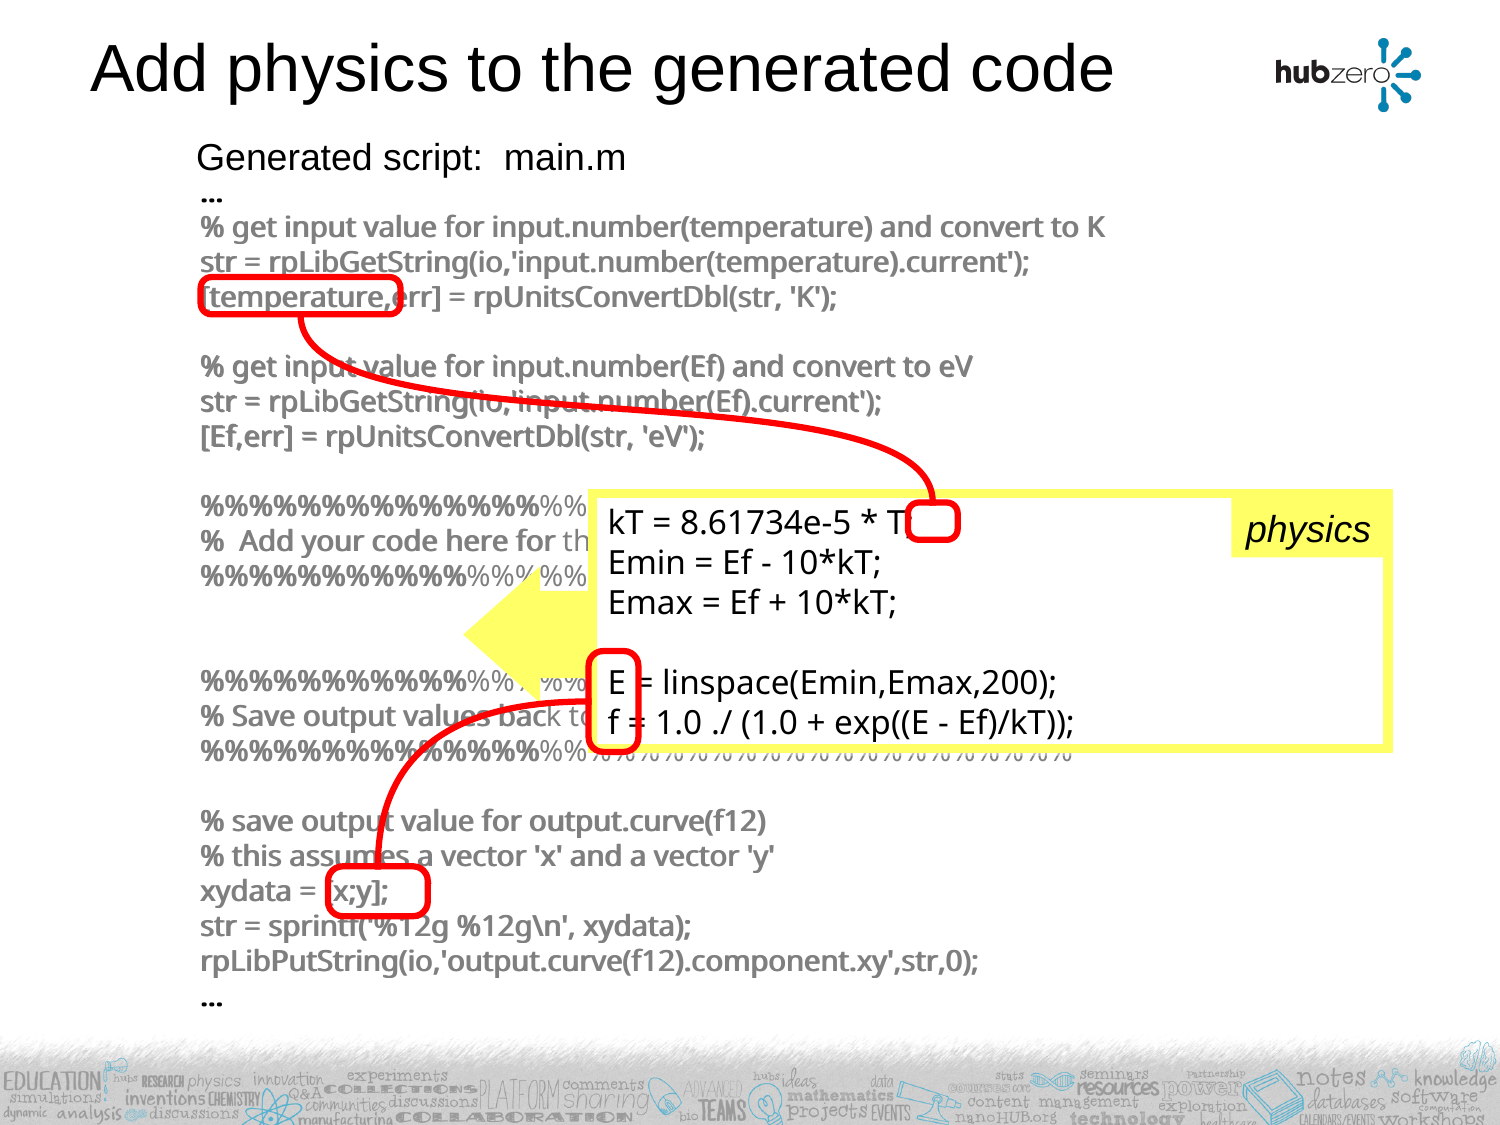

Add physics to the generated code
Generated script: main.m
…
% get input value for input.number(temperature) and convert to K
str = rpLibGetString(io,'input.number(temperature).current');
[temperature,err] = rpUnitsConvertDbl(str, 'K');
% get input value for input.number(Ef) and convert to eV
str = rpLibGetString(io,'input.number(Ef).current');
[Ef,err] = rpUnitsConvertDbl(str, 'eV');
%%%%%%%%%%%%%%%%%%%%%%%%%%%%%%%%%%%%
% Add your code here for the main body of your program
%%%%%%%%%%%%%%%%%%%%%%%%%%%%%%%%%%%%
%%%%%%%%%%%%%%%%%%%%%%%%%%%%%%%%%%%%
% Save output values back to Rappture
%%%%%%%%%%%%%%%%%%%%%%%%%%%%%%%%%%%%
% save output value for output.curve(f12)
% this assumes a vector 'x' and a vector 'y'
xydata = [x;y];
str = sprintf('%12g %12g\n', xydata);
rpLibPutString(io,'output.curve(f12).component.xy',str,0);
…
…
% get input value for input.number(temperature) and convert to K
str = rpLibGetString(io,'input.number(temperature).current');
[temperature,err] = rpUnitsConvertDbl(str, 'K');
% get input value for input.number(Ef) and convert to eV
str = rpLibGetString(io,'input.number(Ef).current');
[Ef,err] = rpUnitsConvertDbl(str, 'eV');
%%%%%%%%%%%%%%
% Add your code here for
%%%%%%%%%%%
%%%%%%%%%%%
% Save output values bac
%%%%%%%%%%%%%%
% save output value for output.curve(f12)
% this assumes a vector 'x' and a vector 'y'
xydata = [x;y];
str = sprintf('%12g %12g\n', xydata);
rpLibPutString(io,'output.curve(f12).component.xy',str,0);
…
kT = 8.61734e-5 * T;
Emin = Ef - 10*kT;
Emax = Ef + 10*kT;
E = linspace(Emin,Emax,200);
f = 1.0 ./ (1.0 + exp((E - Ef)/kT));
physics